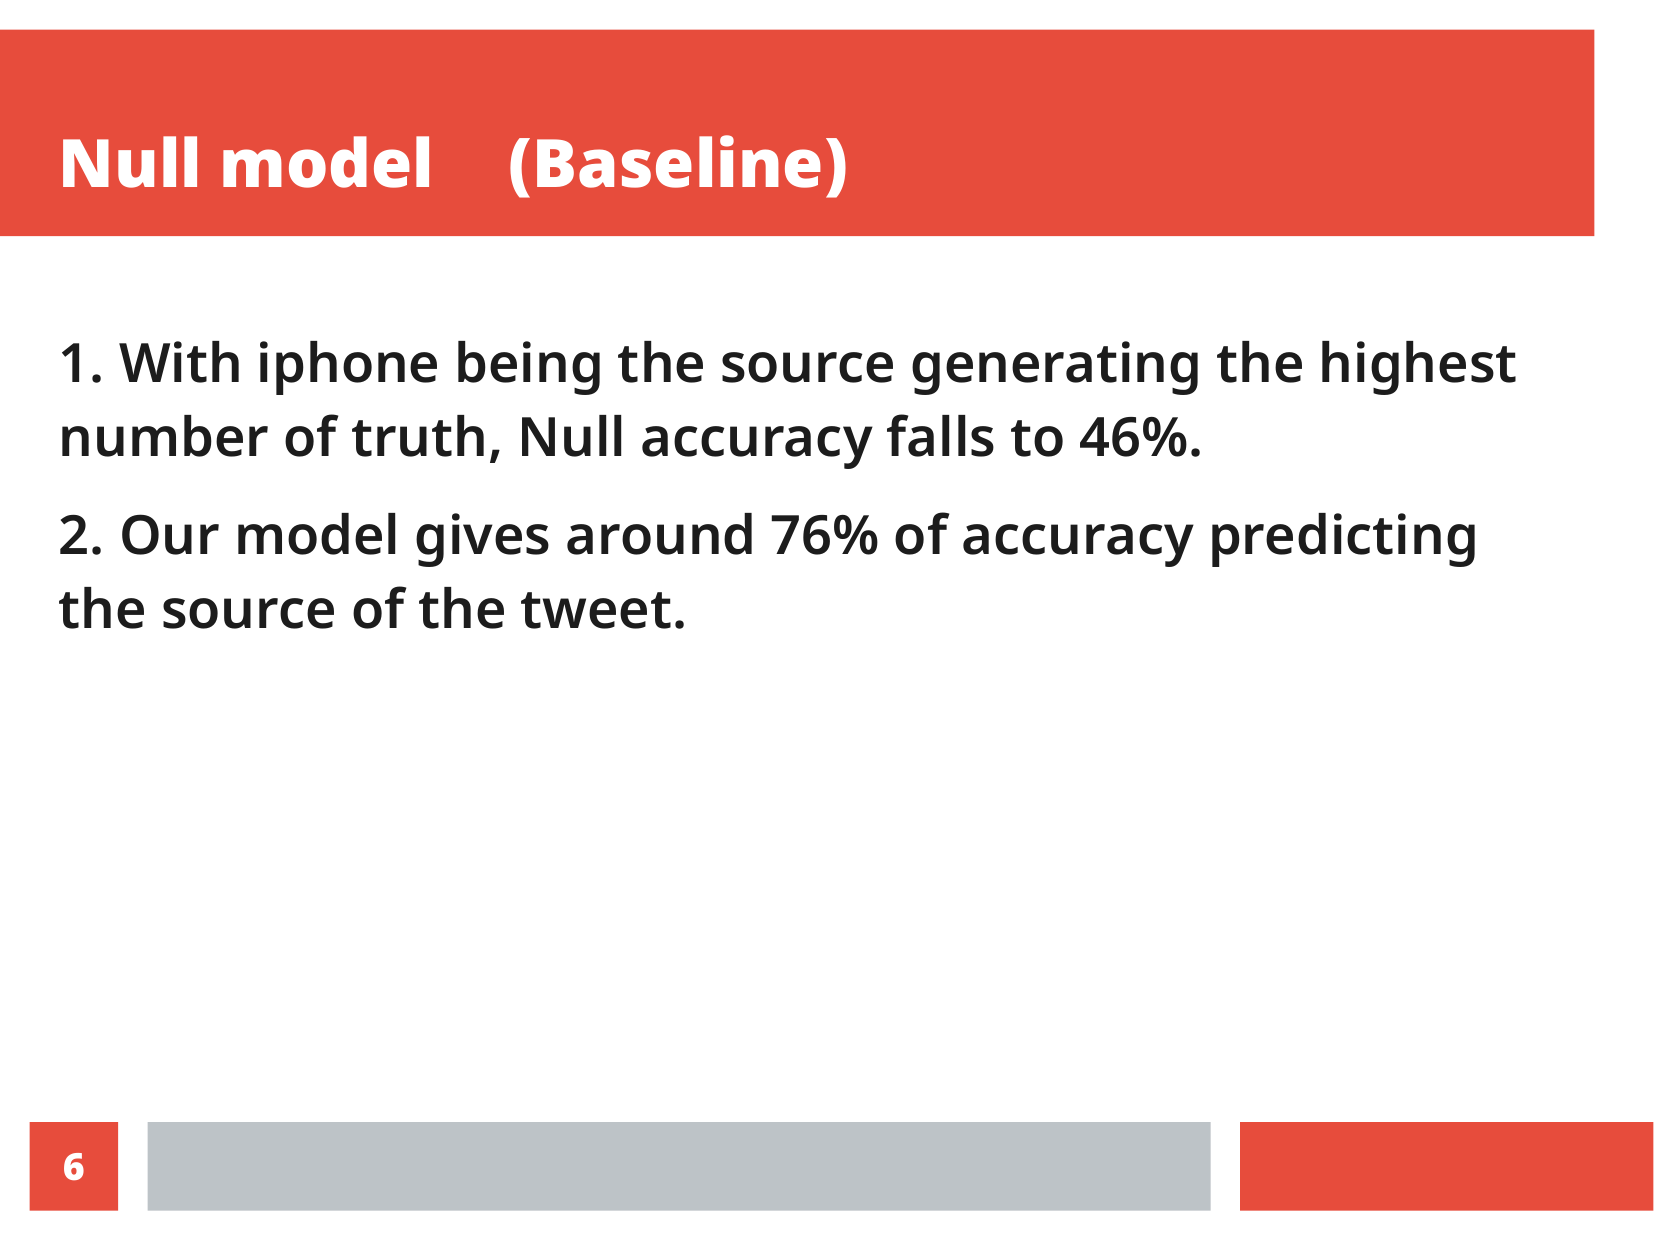

# Null model	(Baseline)
1. With iphone being the source generating the highest number of truth, Null accuracy falls to 46%.
2. Our model gives around 76% of accuracy predicting the source of the tweet.
6